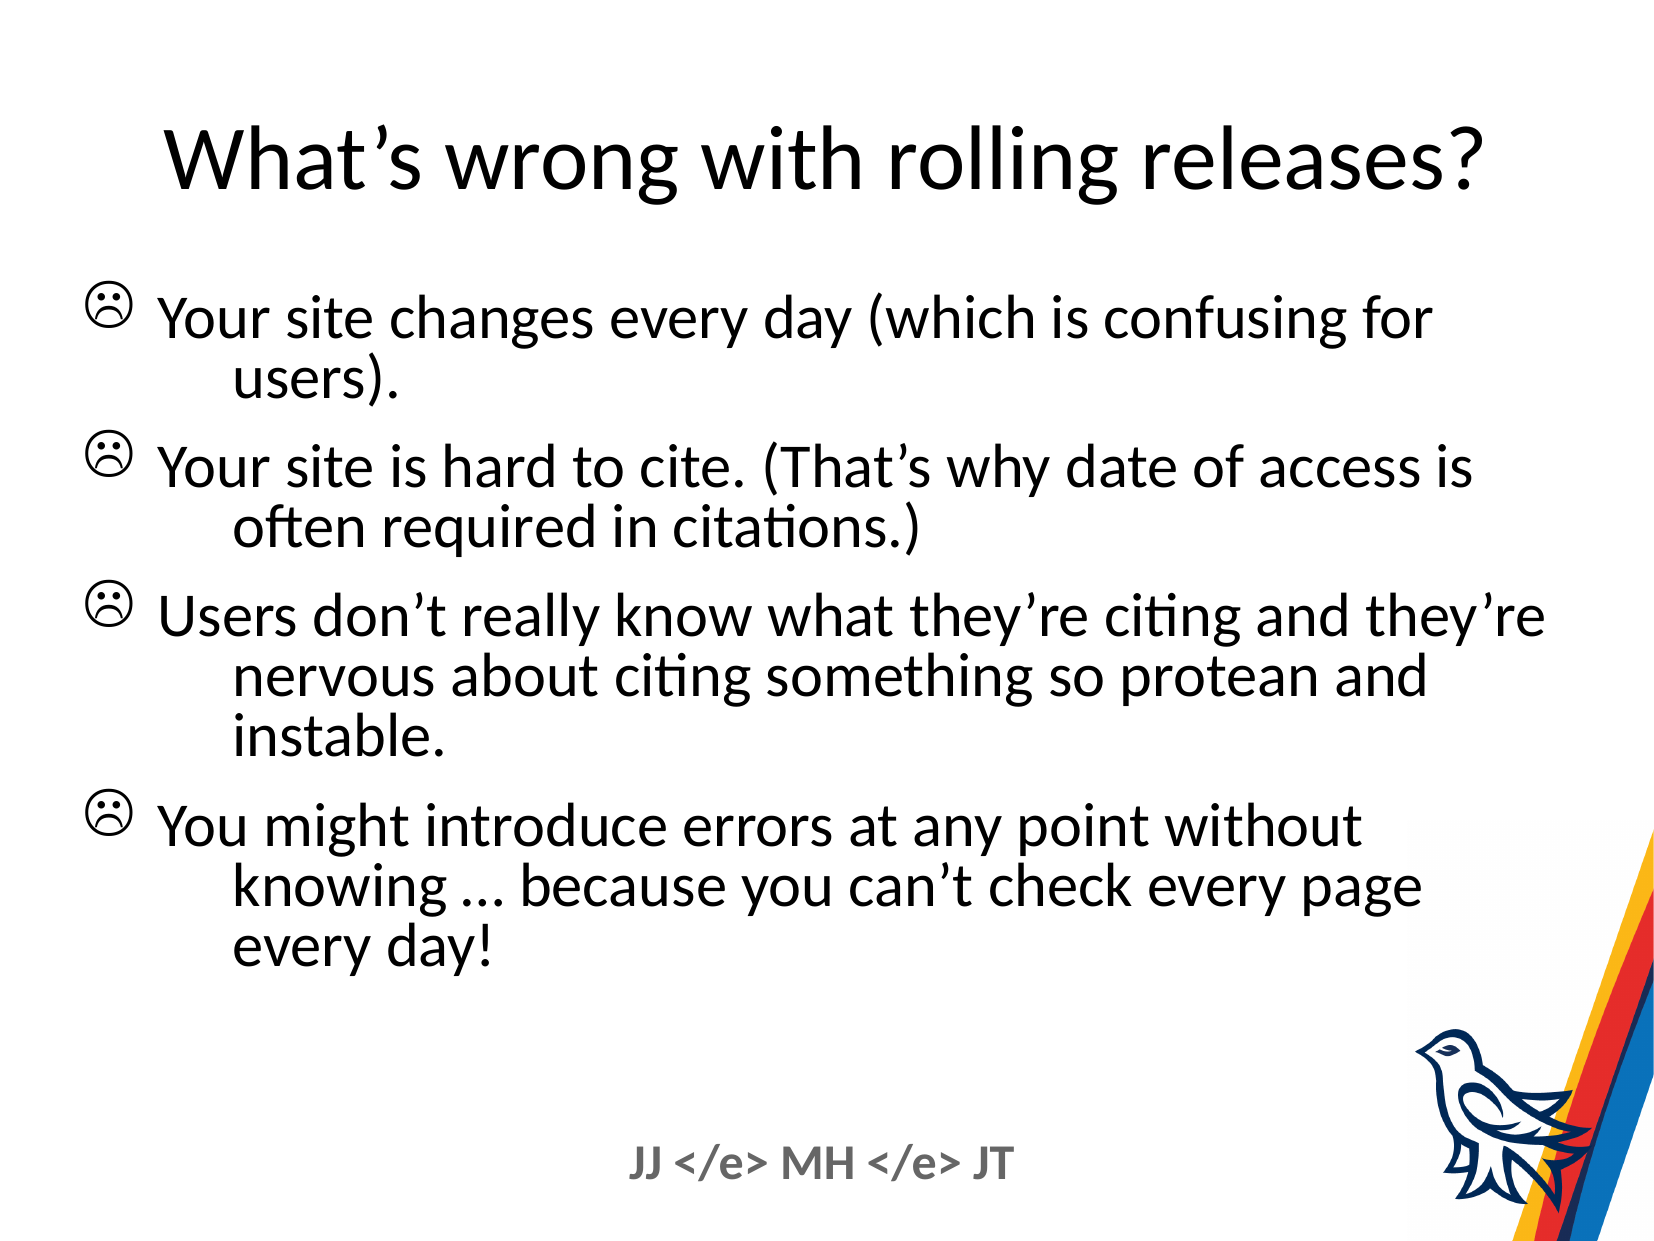

# What’s wrong with rolling releases?
Your site changes every day (which is confusing for users).
Your site is hard to cite. (That’s why date of access is often required in citations.)
Users don’t really know what they’re citing and they’re nervous about citing something so protean and instable.
You might introduce errors at any point without knowing … because you can’t check every page every day!
JJ </e> MH </e> JT